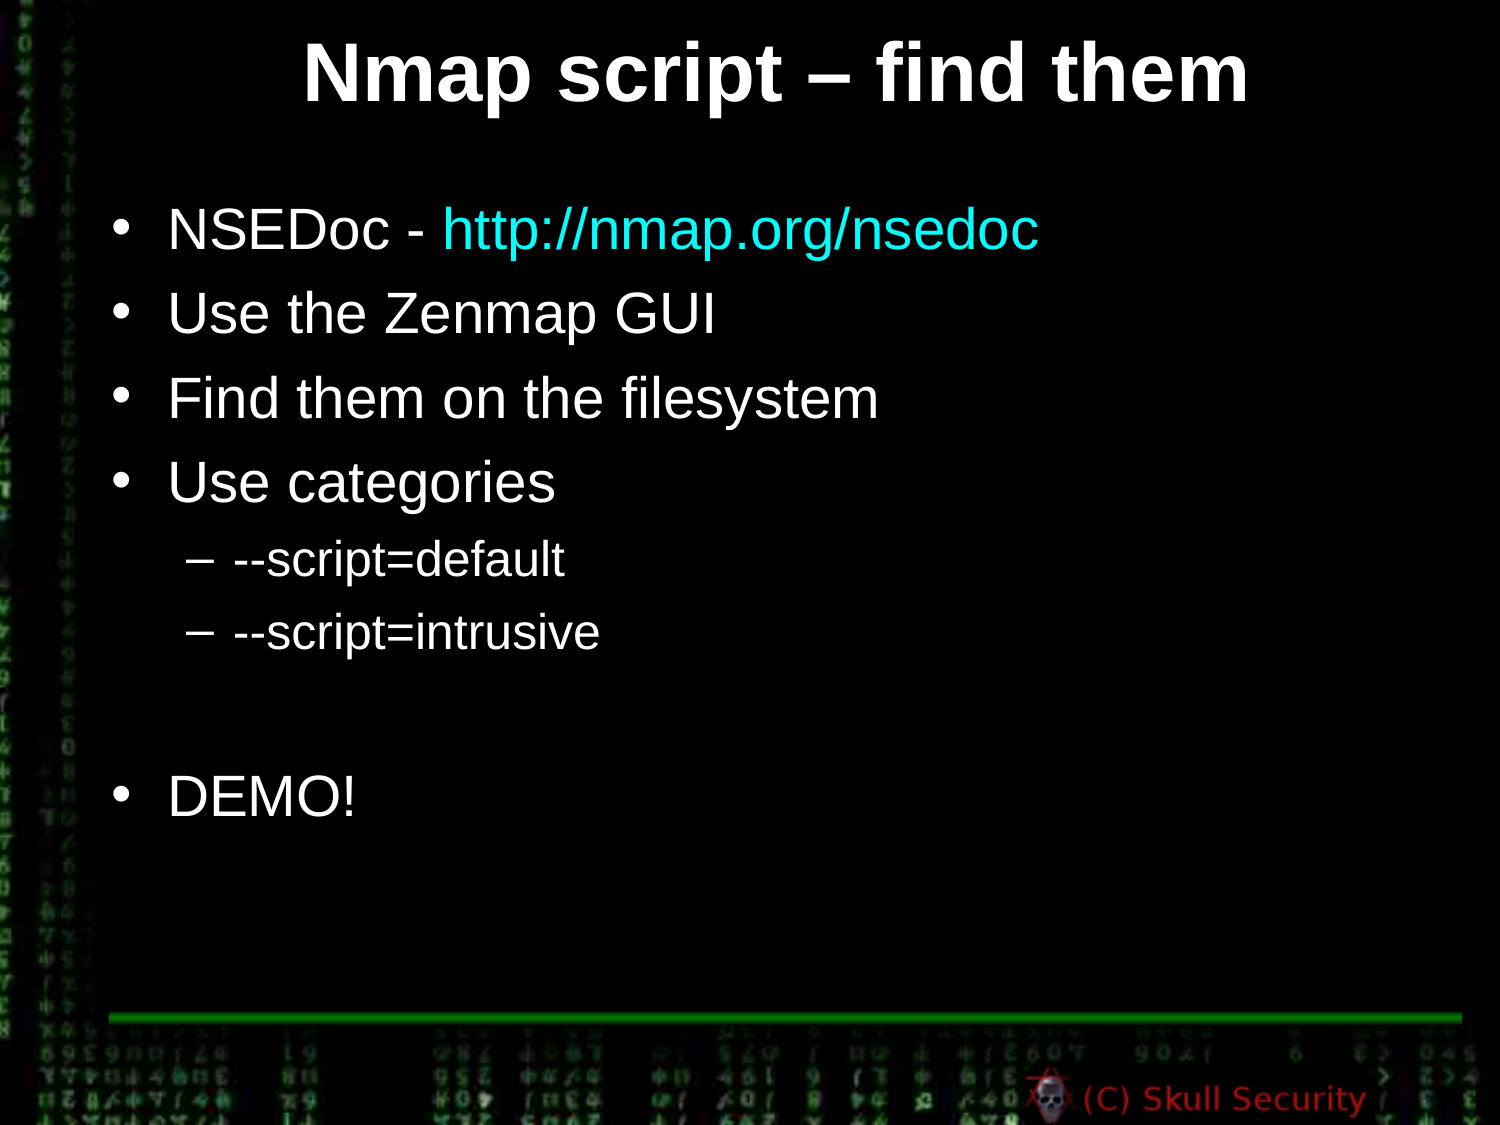

# Nmap script – find them
NSEDoc - http://nmap.org/nsedoc
Use the Zenmap GUI
Find them on the filesystem
Use categories
--script=default
--script=intrusive
DEMO!